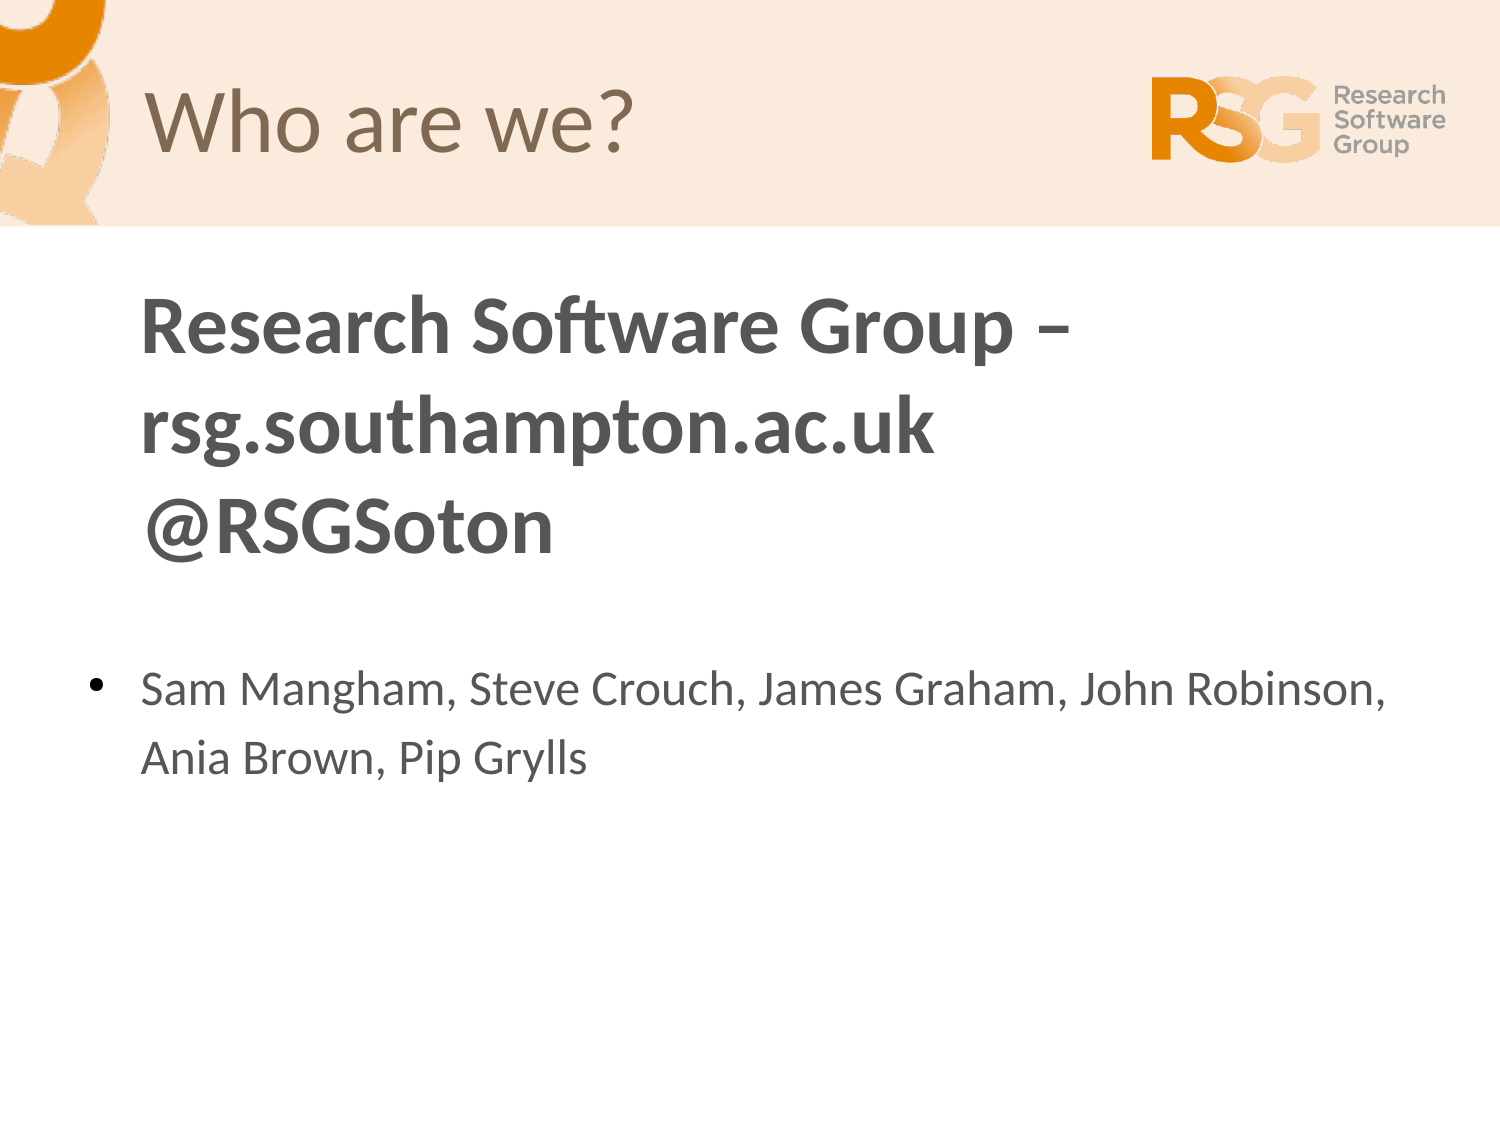

# Who are we?
Research Software Group – rsg.southampton.ac.uk @RSGSoton
Sam Mangham, Steve Crouch, James Graham, John Robinson, Ania Brown, Pip Grylls